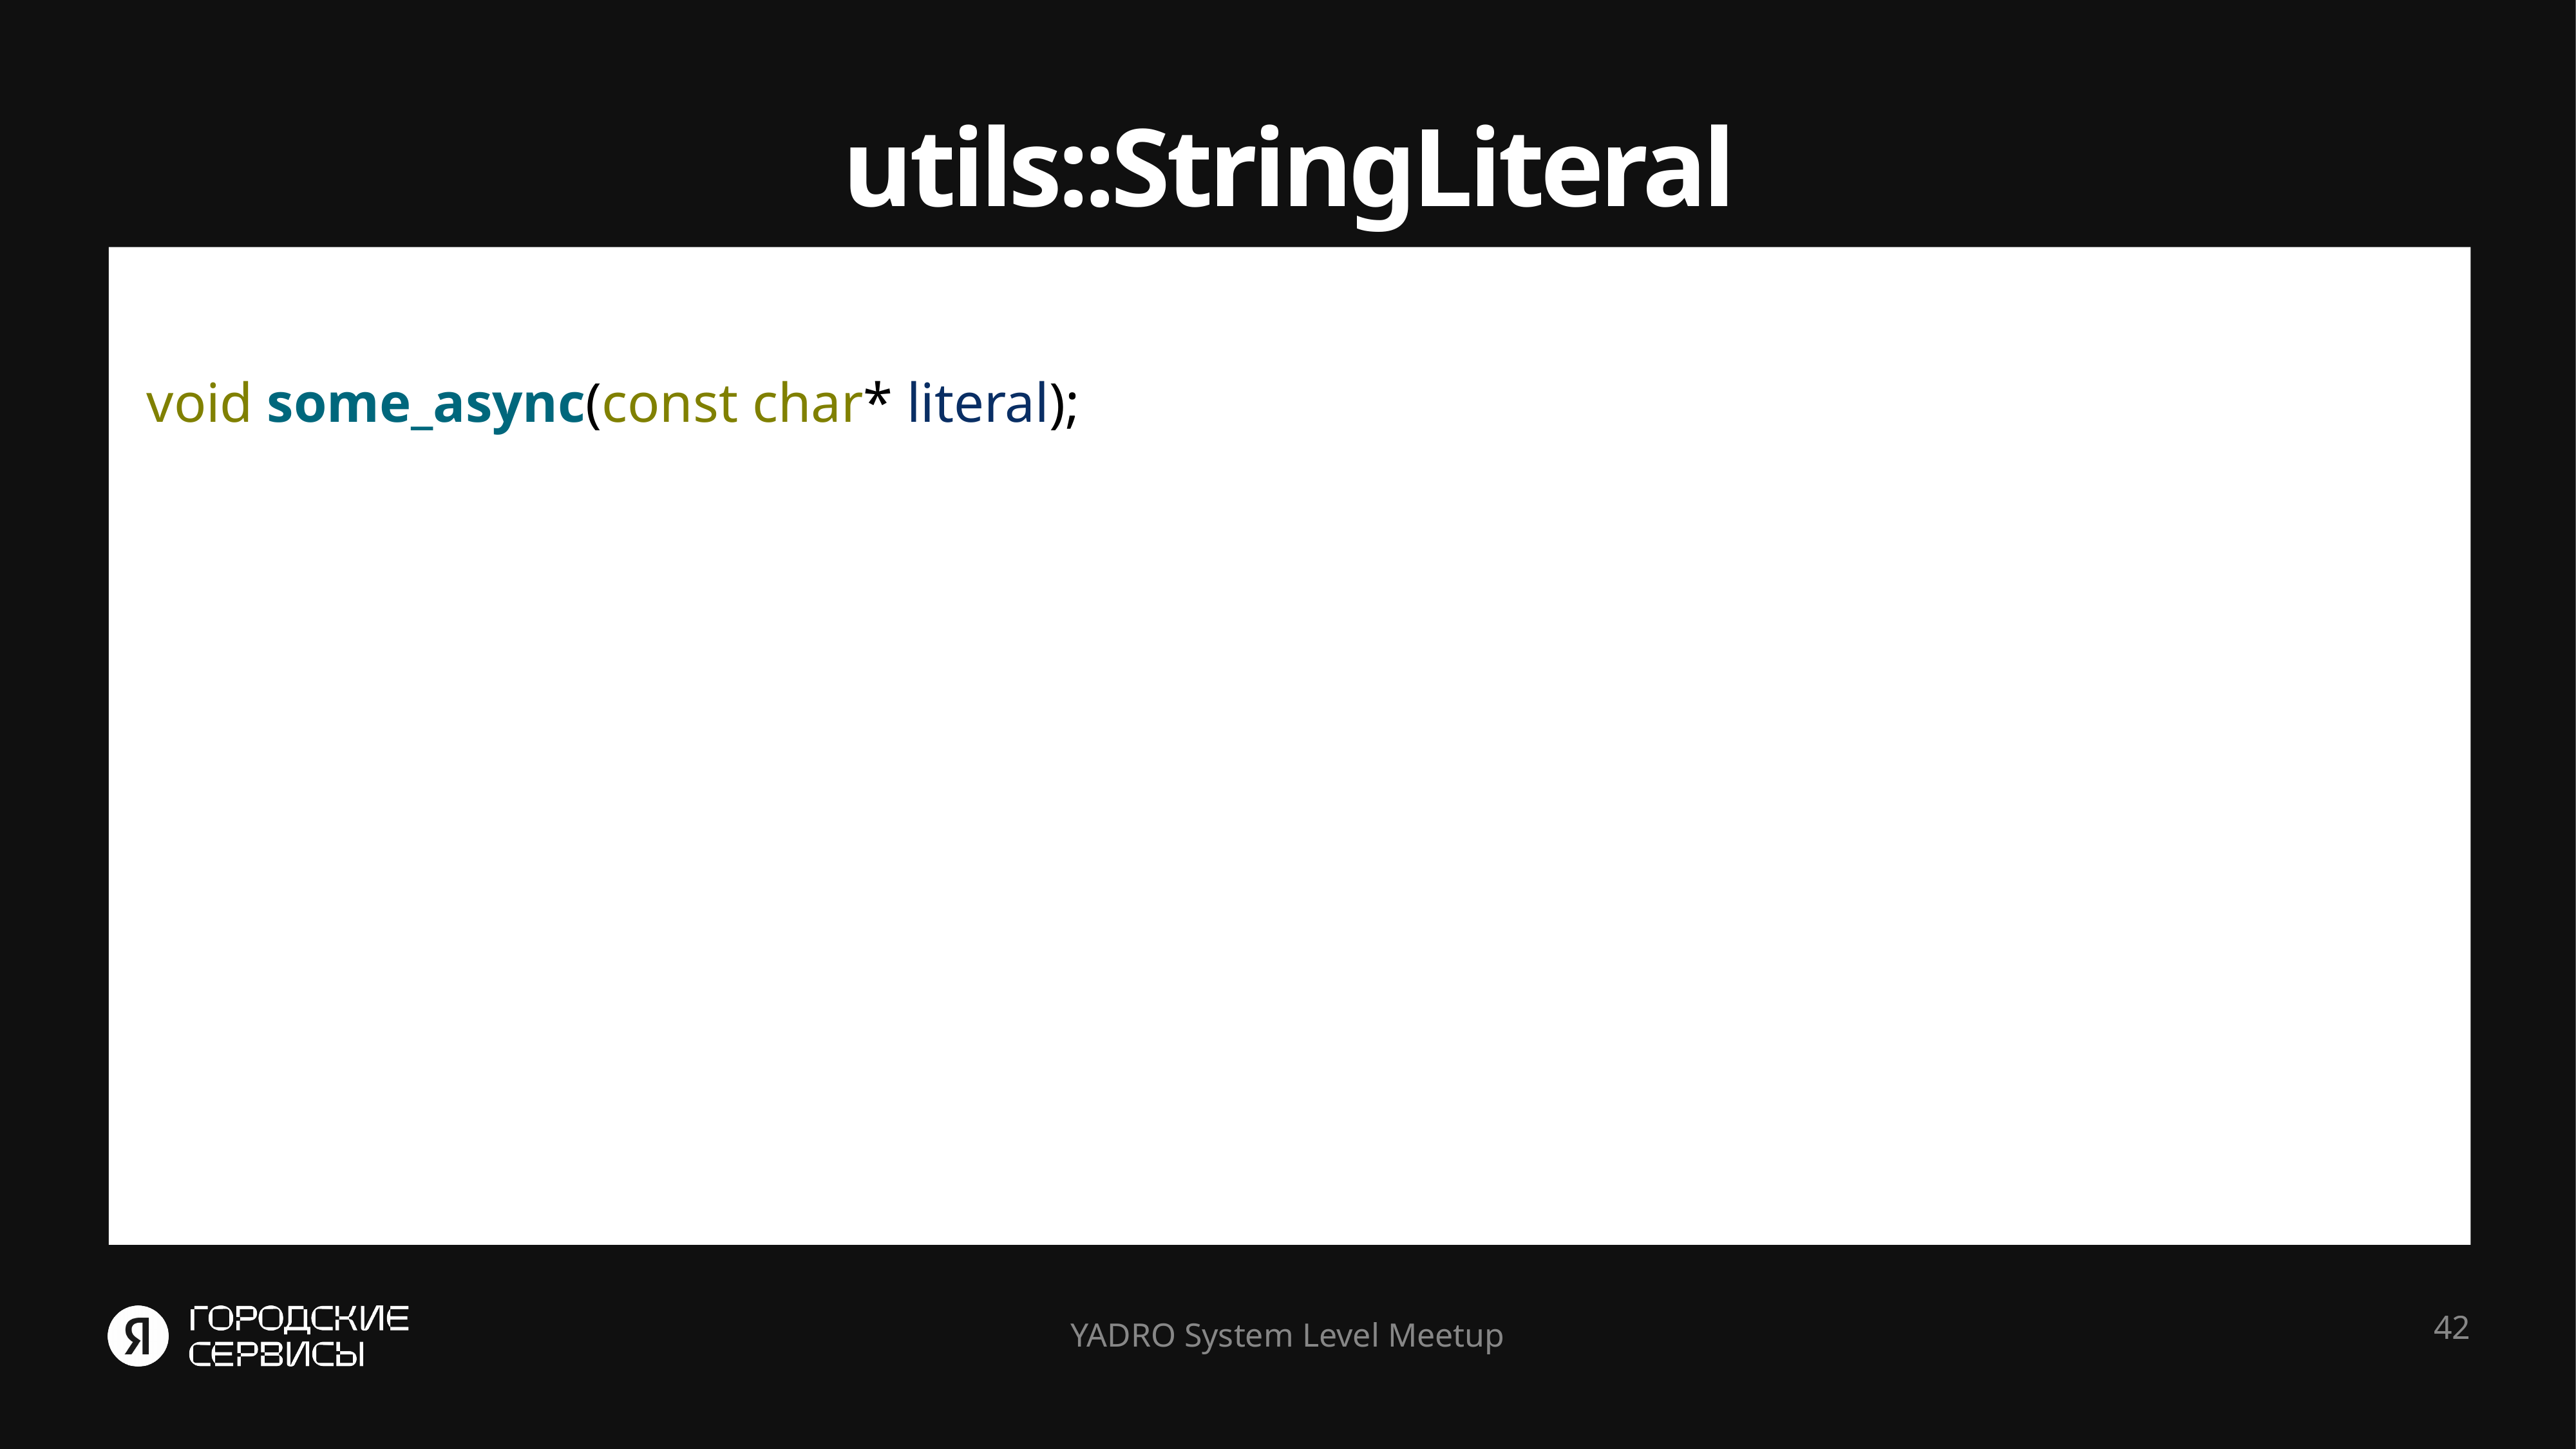

utils::StringLiteral
# void some_async(const char* literal);
YADRO System Level Meetup